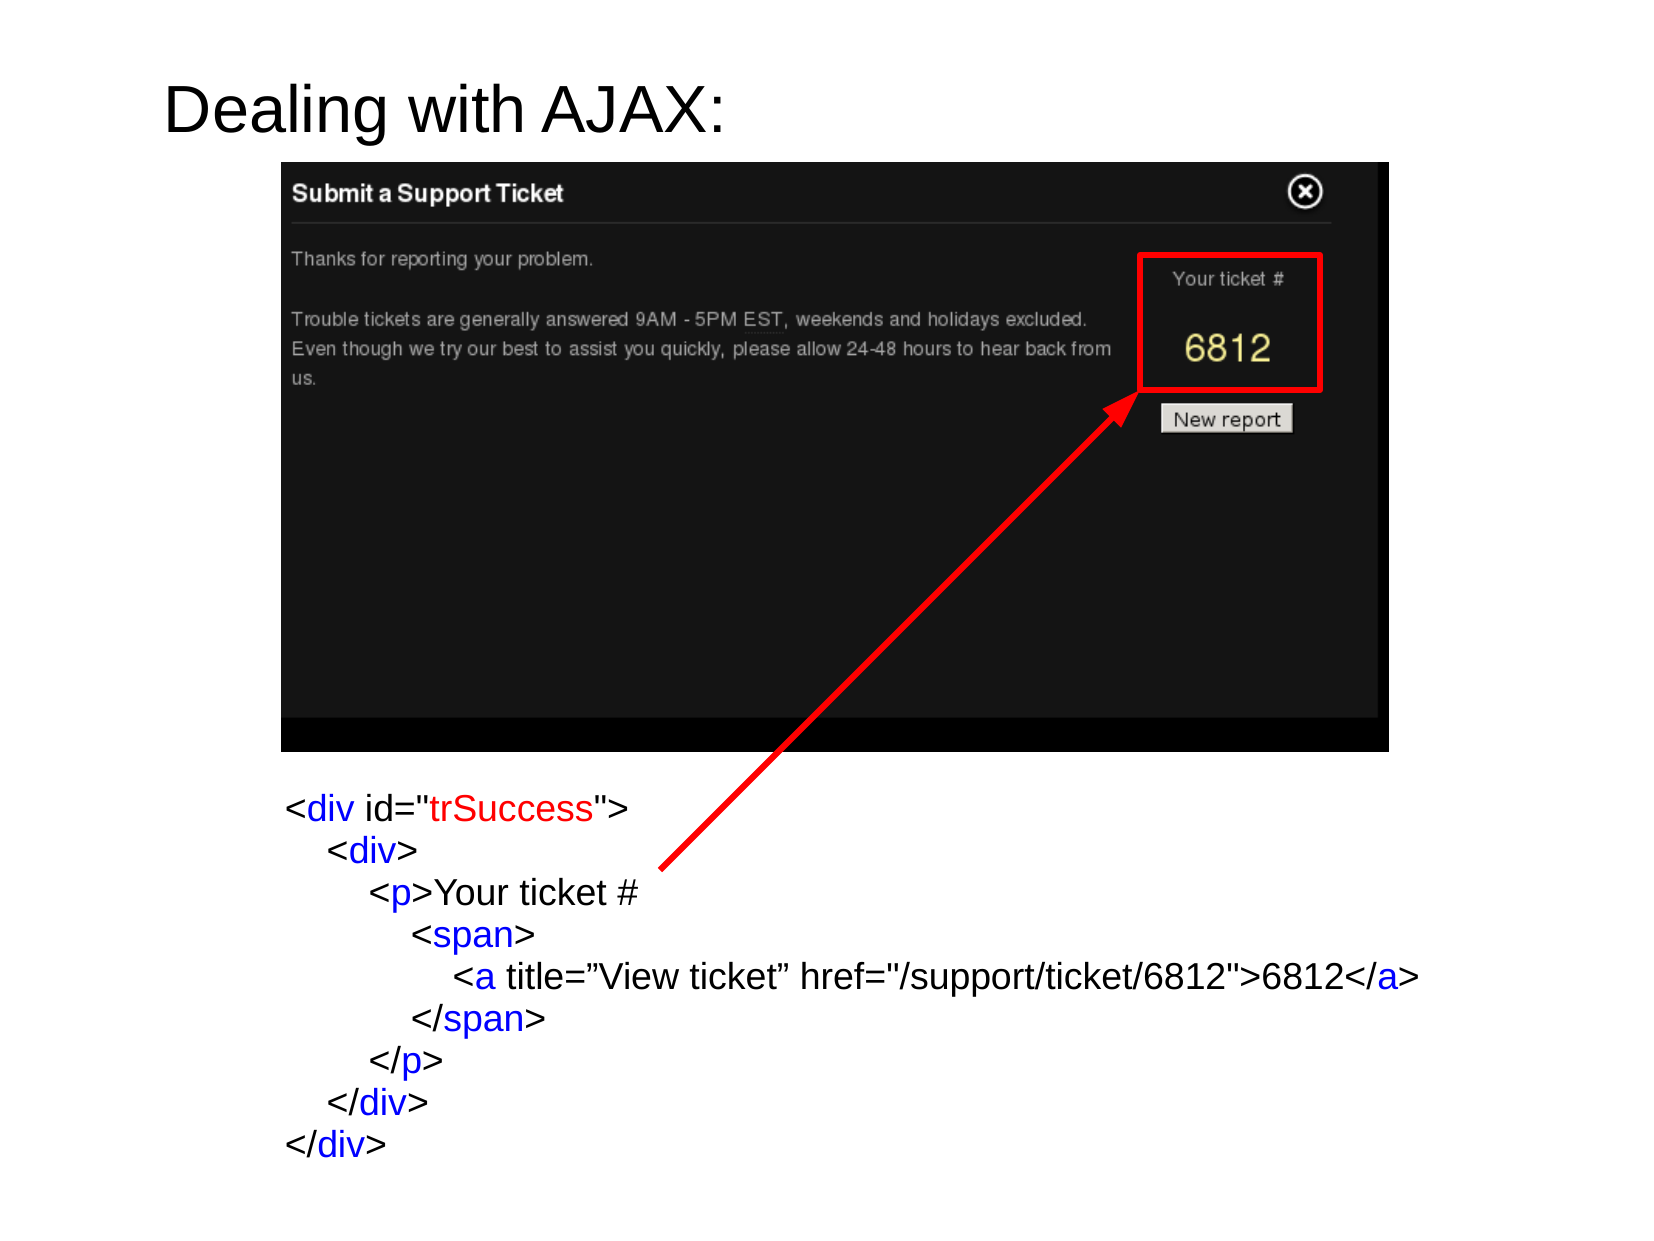

Dealing with AJAX:
<div id="trSuccess">
 <div>
 <p>Your ticket #
 <span>
 <a title=”View ticket” href="/support/ticket/6812">6812</a>
 </span>
 </p>
 </div>
</div>